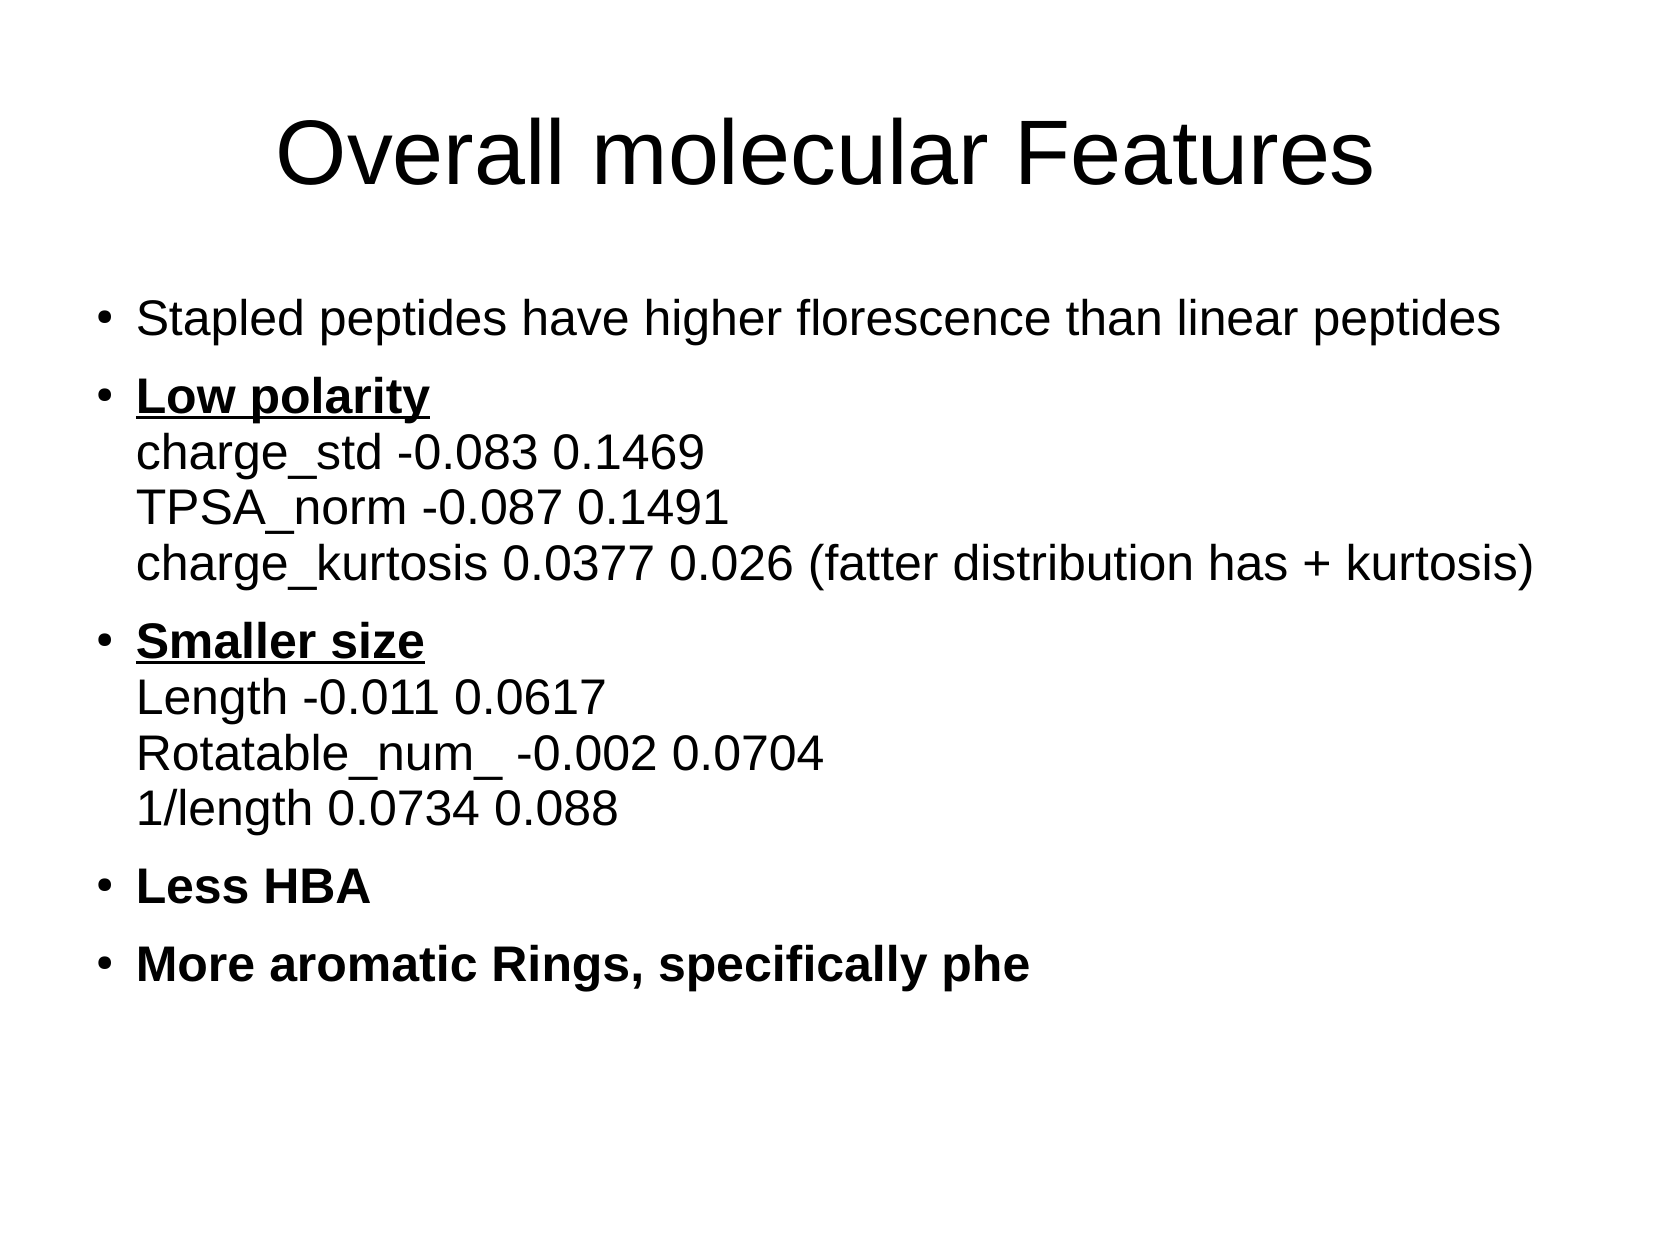

# Overall molecular Features
Stapled peptides have higher florescence than linear peptides
Low polarity
charge_std -0.083 0.1469
TPSA_norm -0.087 0.1491
charge_kurtosis 0.0377 0.026 (fatter distribution has + kurtosis)
Smaller size
Length -0.011 0.0617
Rotatable_num_ -0.002 0.0704
1/length 0.0734 0.088
Less HBA
More aromatic Rings, specifically phe